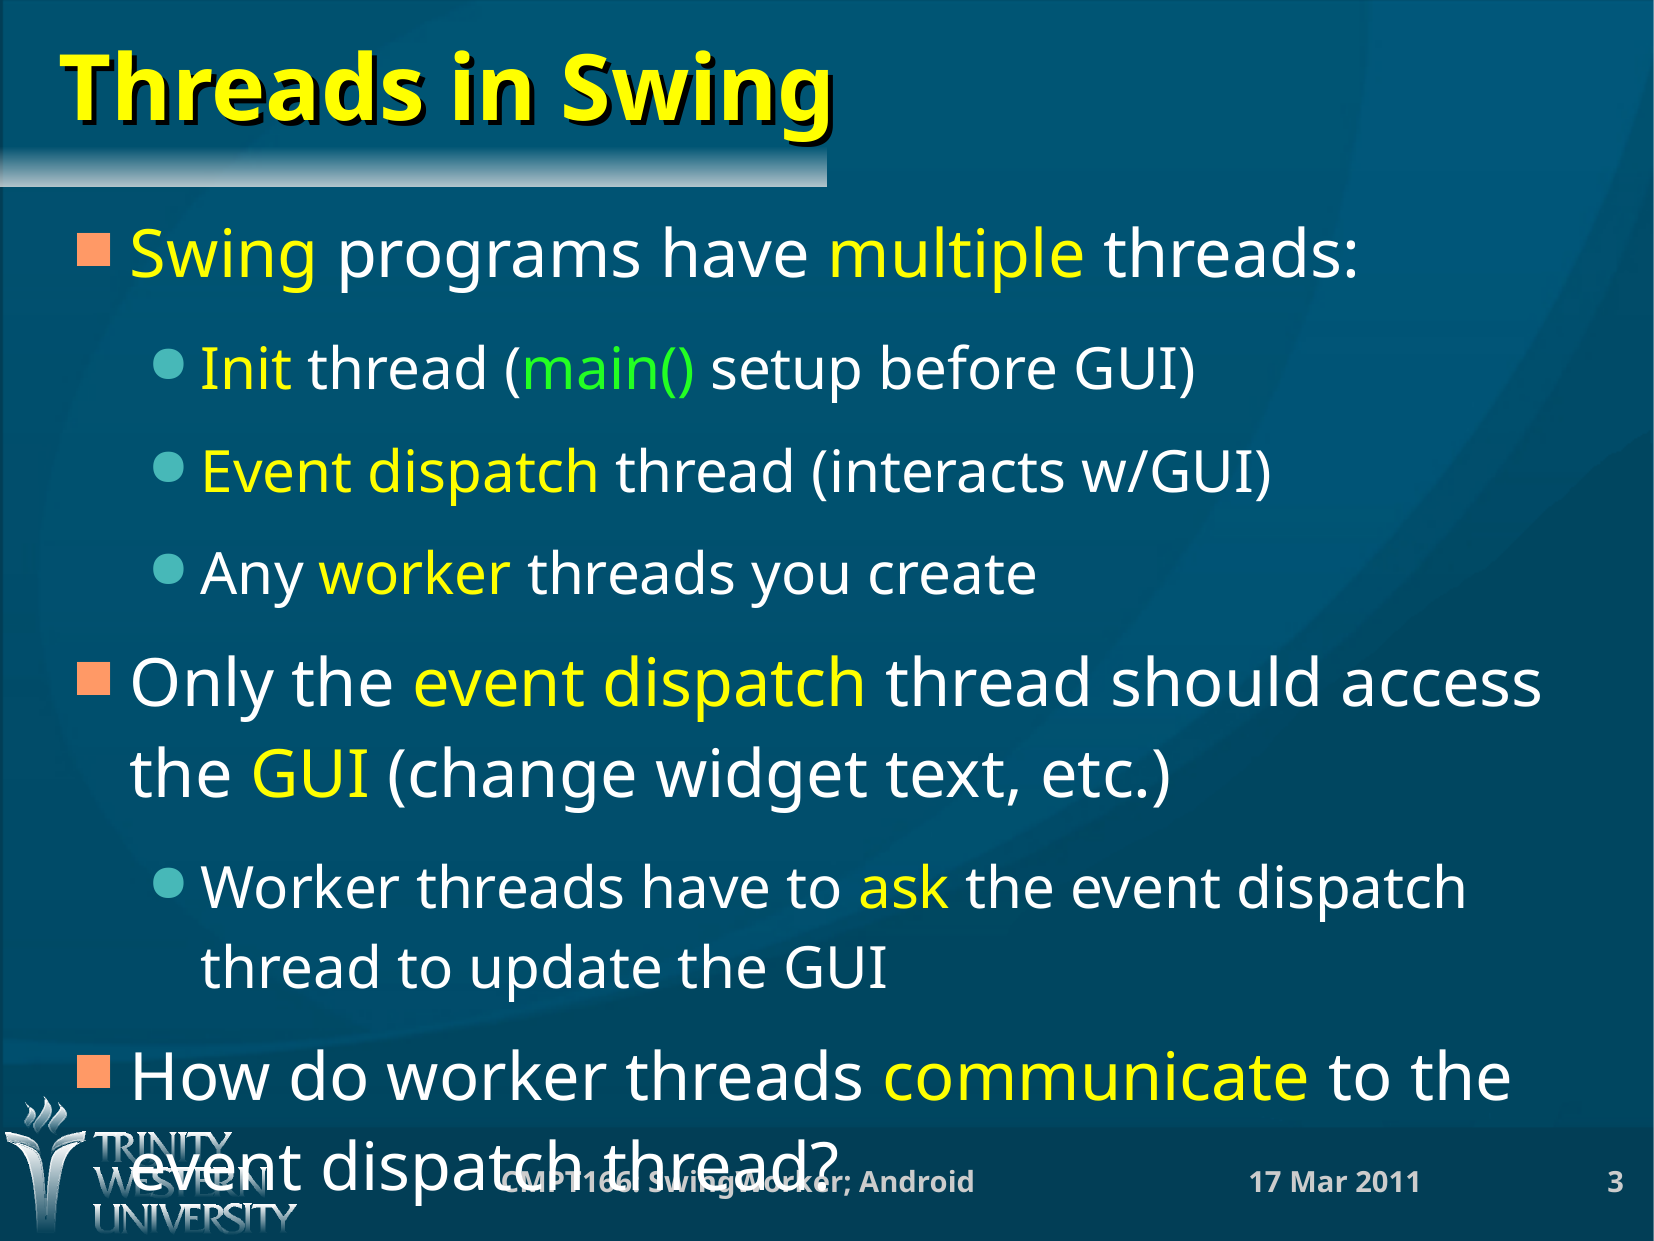

# Threads in Swing
Swing programs have multiple threads:
Init thread (main() setup before GUI)
Event dispatch thread (interacts w/GUI)
Any worker threads you create
Only the event dispatch thread should access the GUI (change widget text, etc.)
Worker threads have to ask the event dispatch thread to update the GUI
How do worker threads communicate to the event dispatch thread?
CMPT166: SwingWorker; Android
17 Mar 2011
3